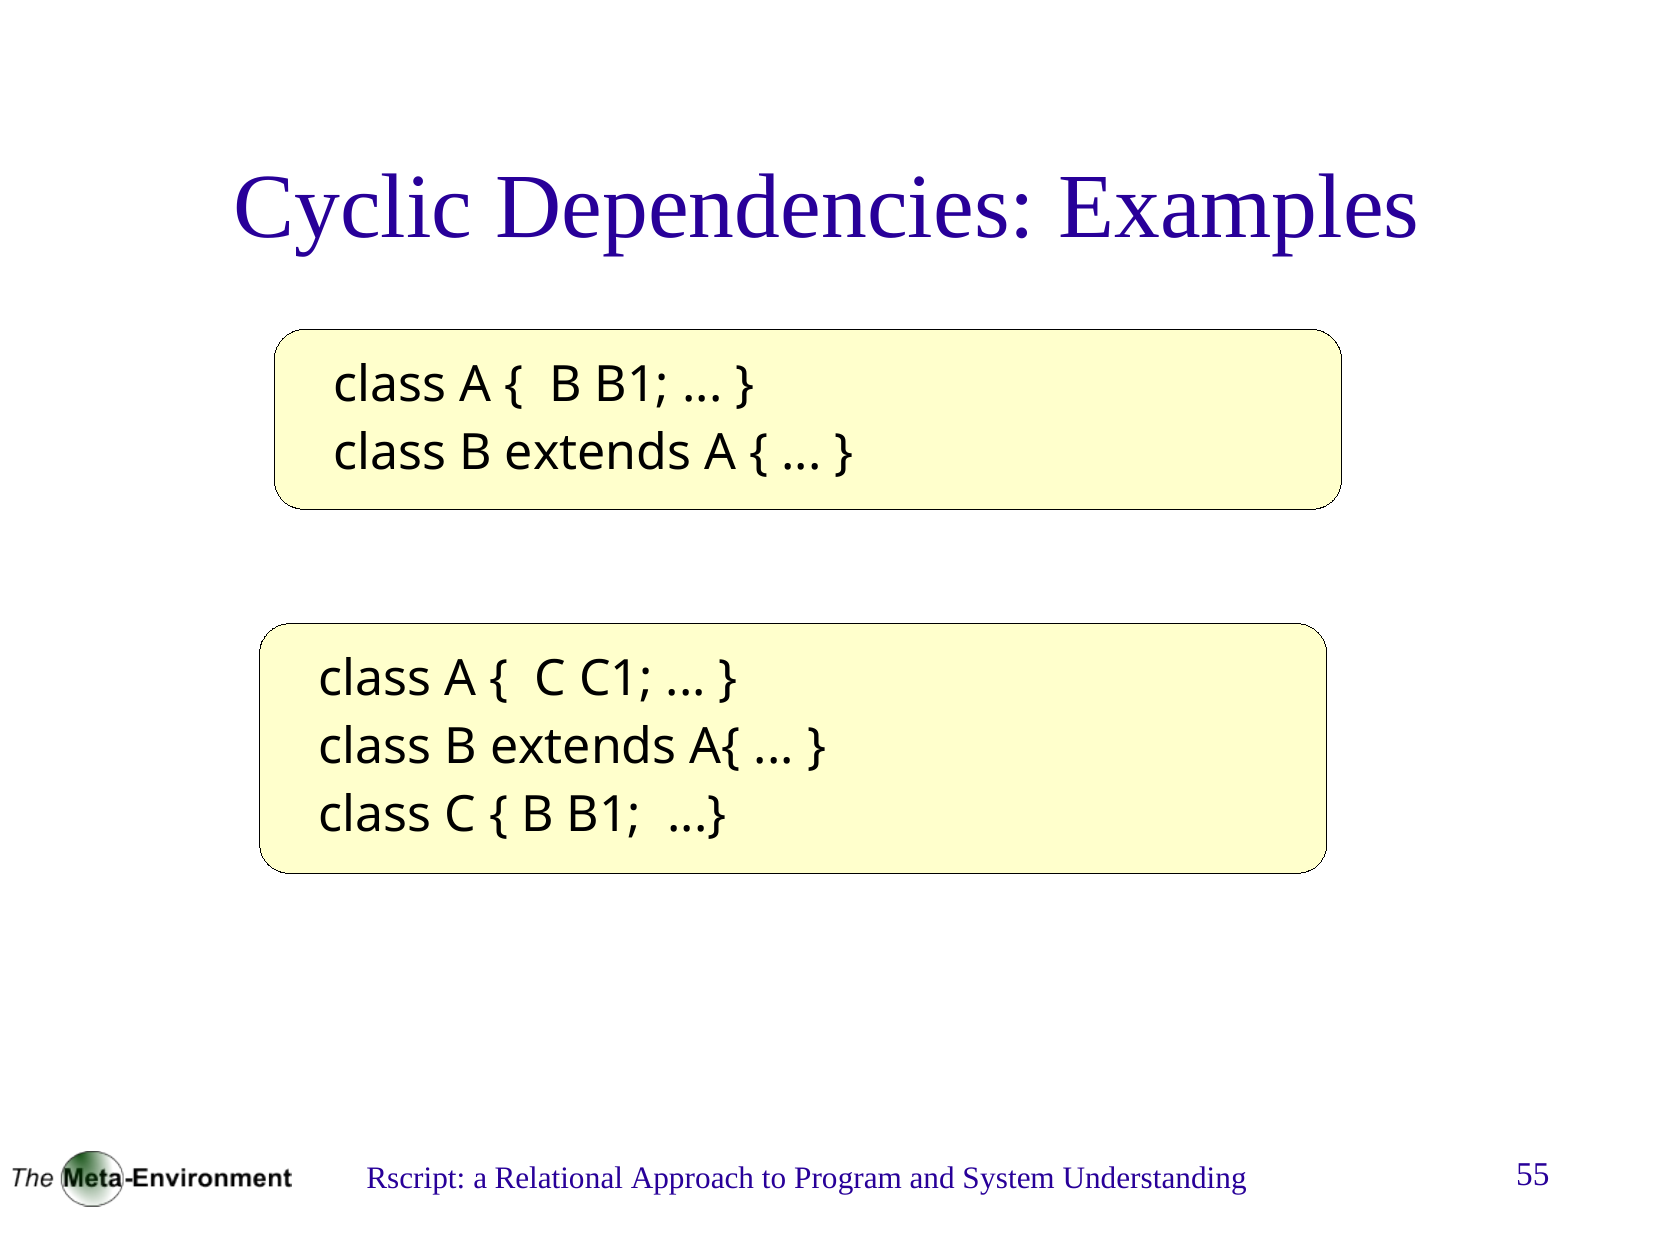

# Cyclic Dependencies: Examples
class A { B B1; ... }
class B extends A { ... }
class A { C C1; ... }
class B extends A{ ... }
class C { B B1; ...}